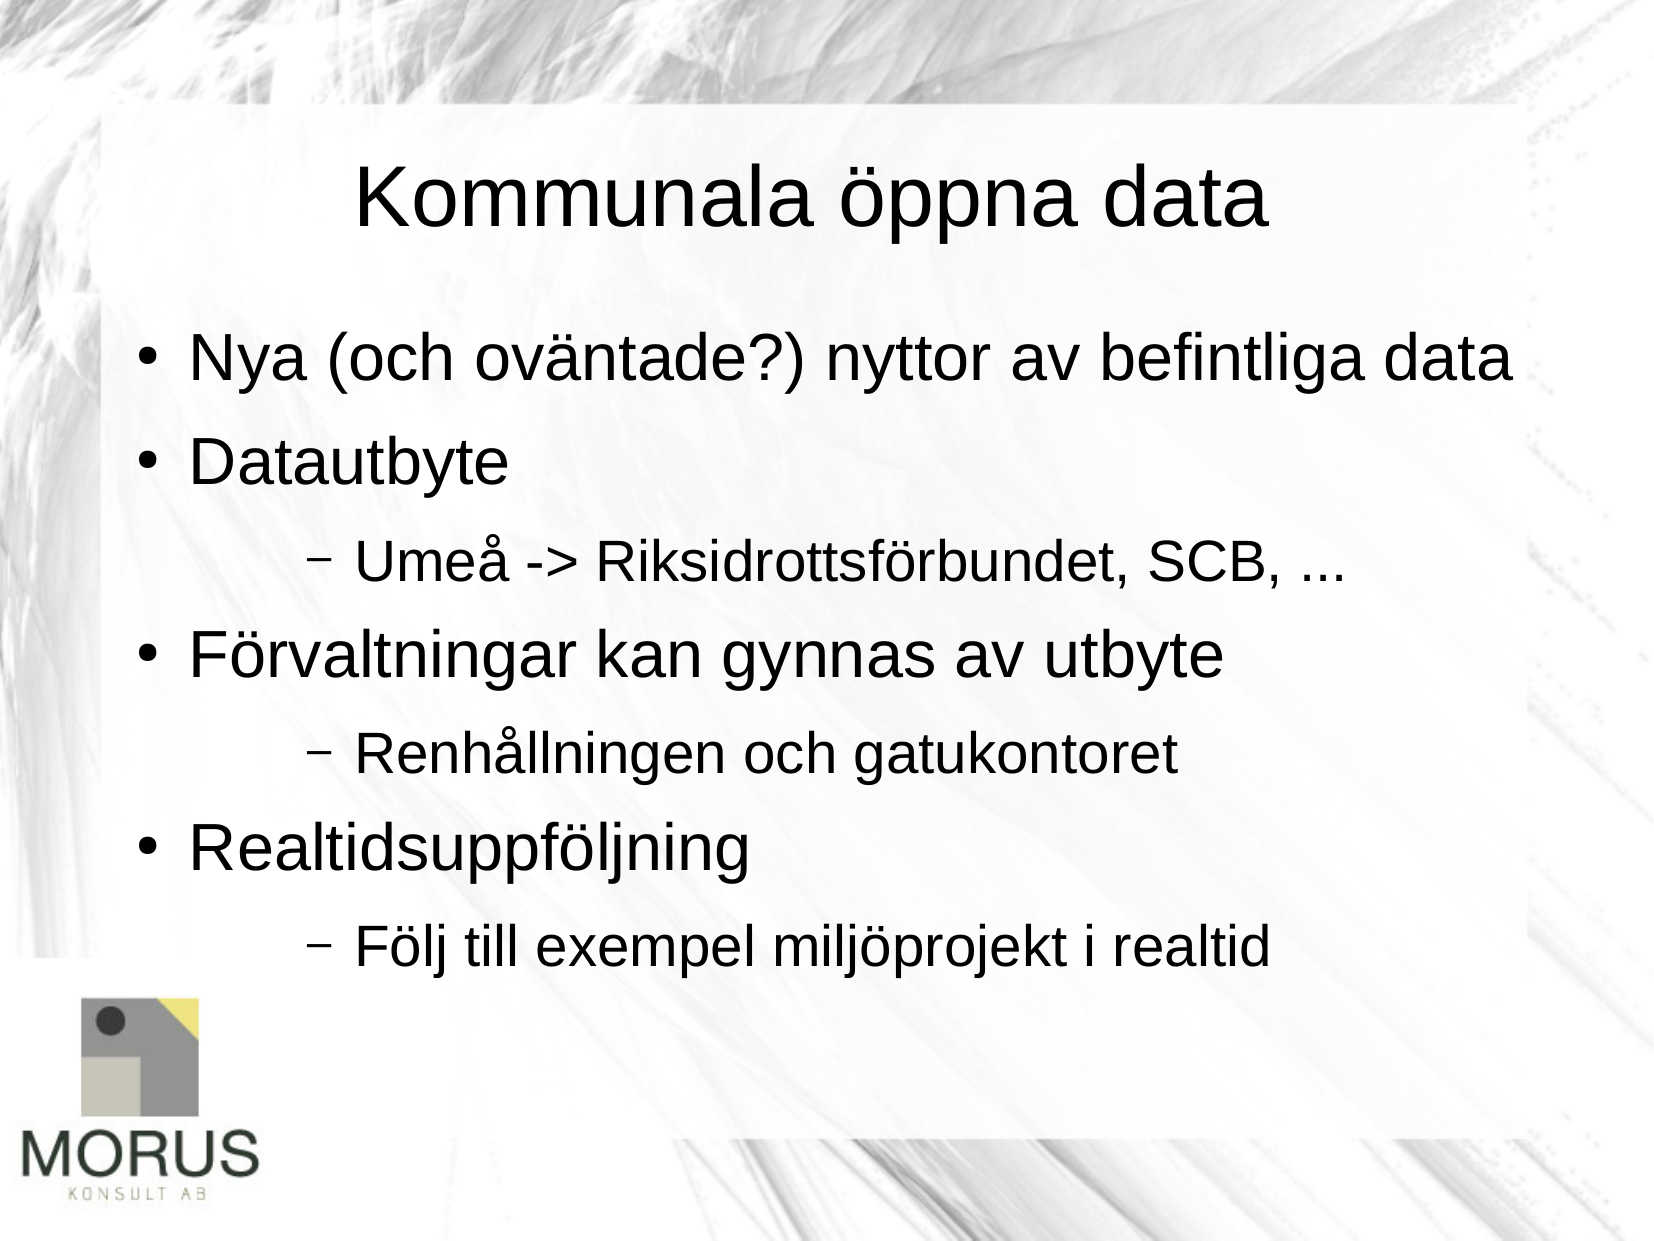

# Kommunala öppna data
Nya (och oväntade?) nyttor av befintliga data
Datautbyte
Umeå -> Riksidrottsförbundet, SCB, ...
Förvaltningar kan gynnas av utbyte
Renhållningen och gatukontoret
Realtidsuppföljning
Följ till exempel miljöprojekt i realtid